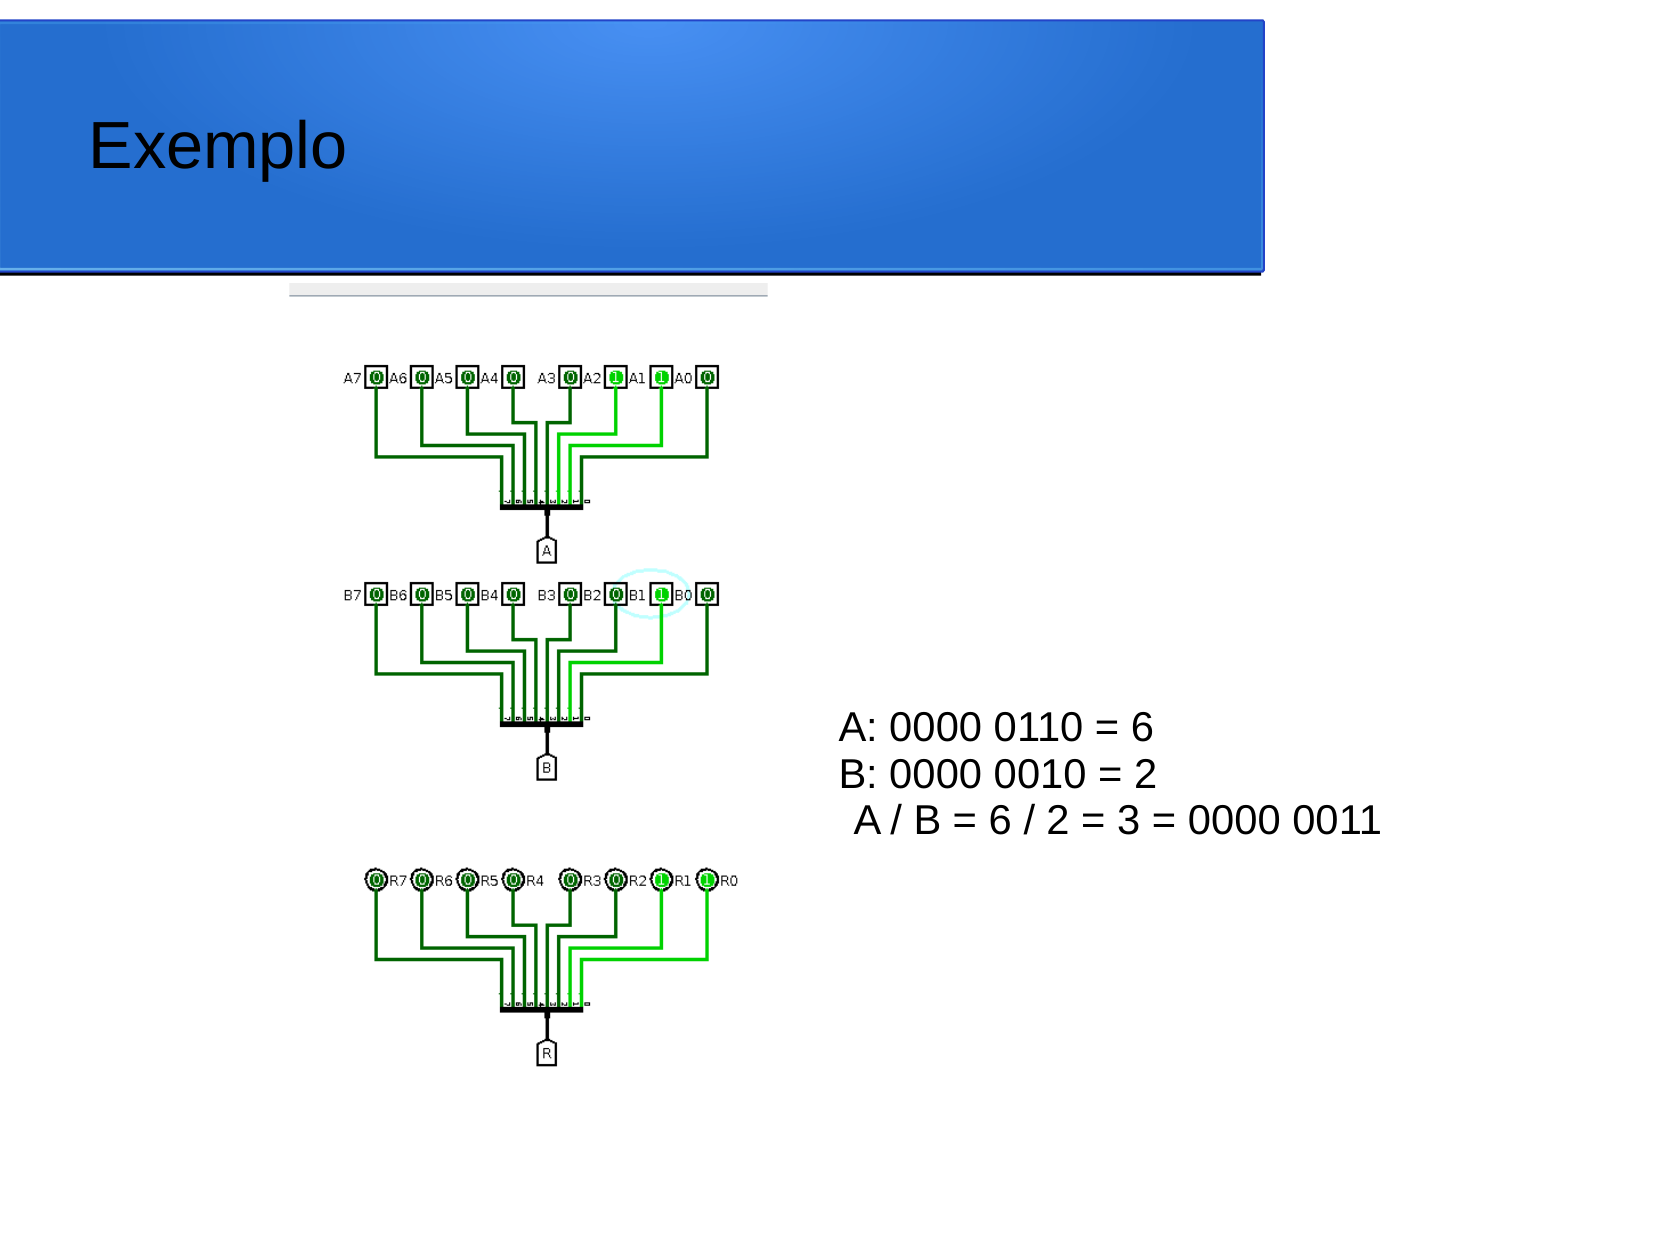

# Exemplo
A: 0000 0110 = 6
B: 0000 0010 = 2
A / B = 6 / 2 = 3 = 0000 0011